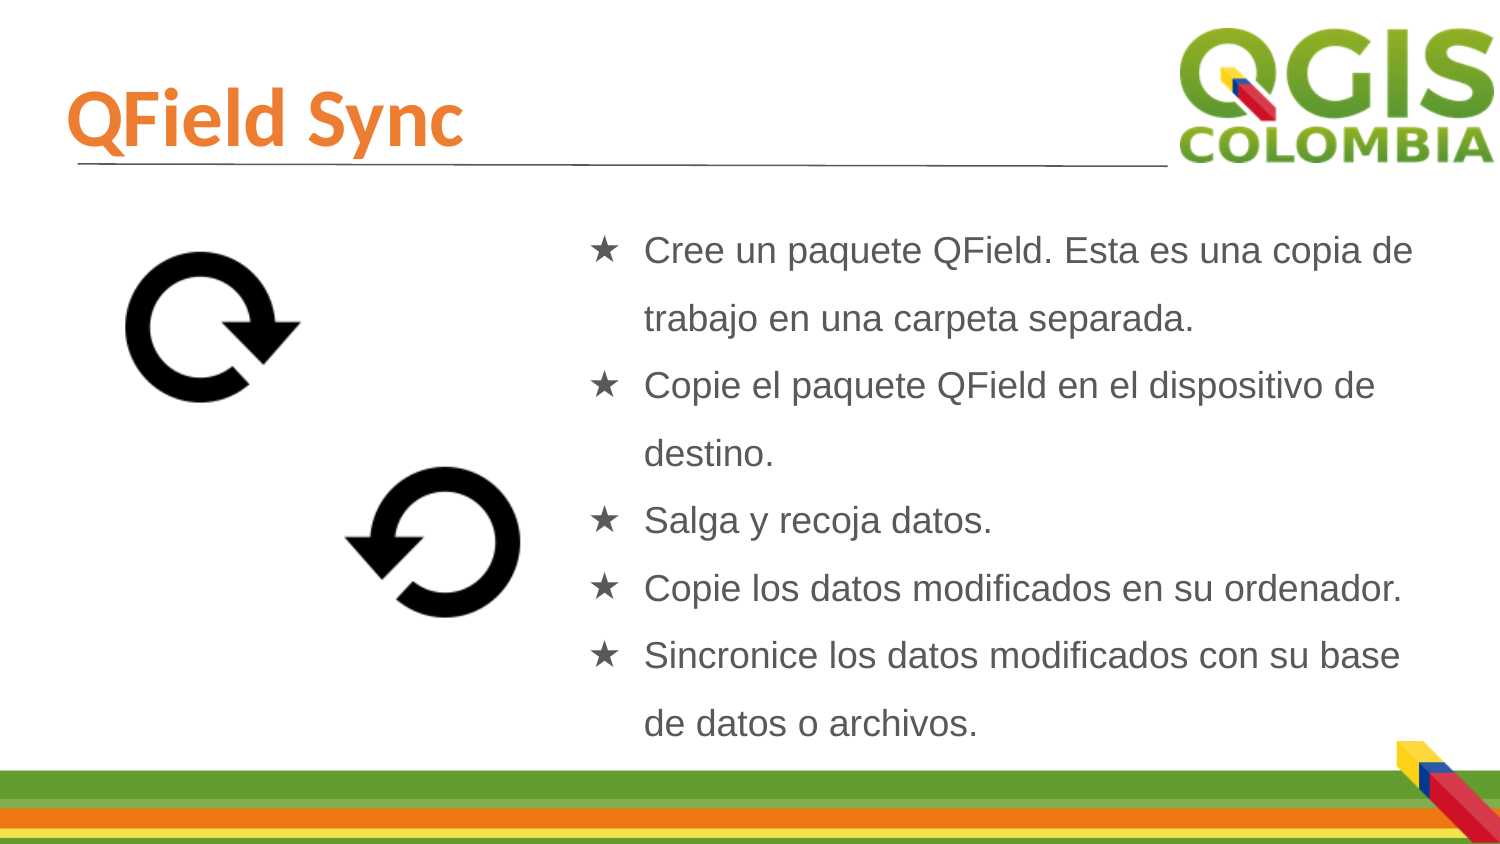

QField Sync
# Cree un paquete QField. Esta es una copia de trabajo en una carpeta separada.
Copie el paquete QField en el dispositivo de destino.
Salga y recoja datos.
Copie los datos modificados en su ordenador.
Sincronice los datos modificados con su base de datos o archivos.